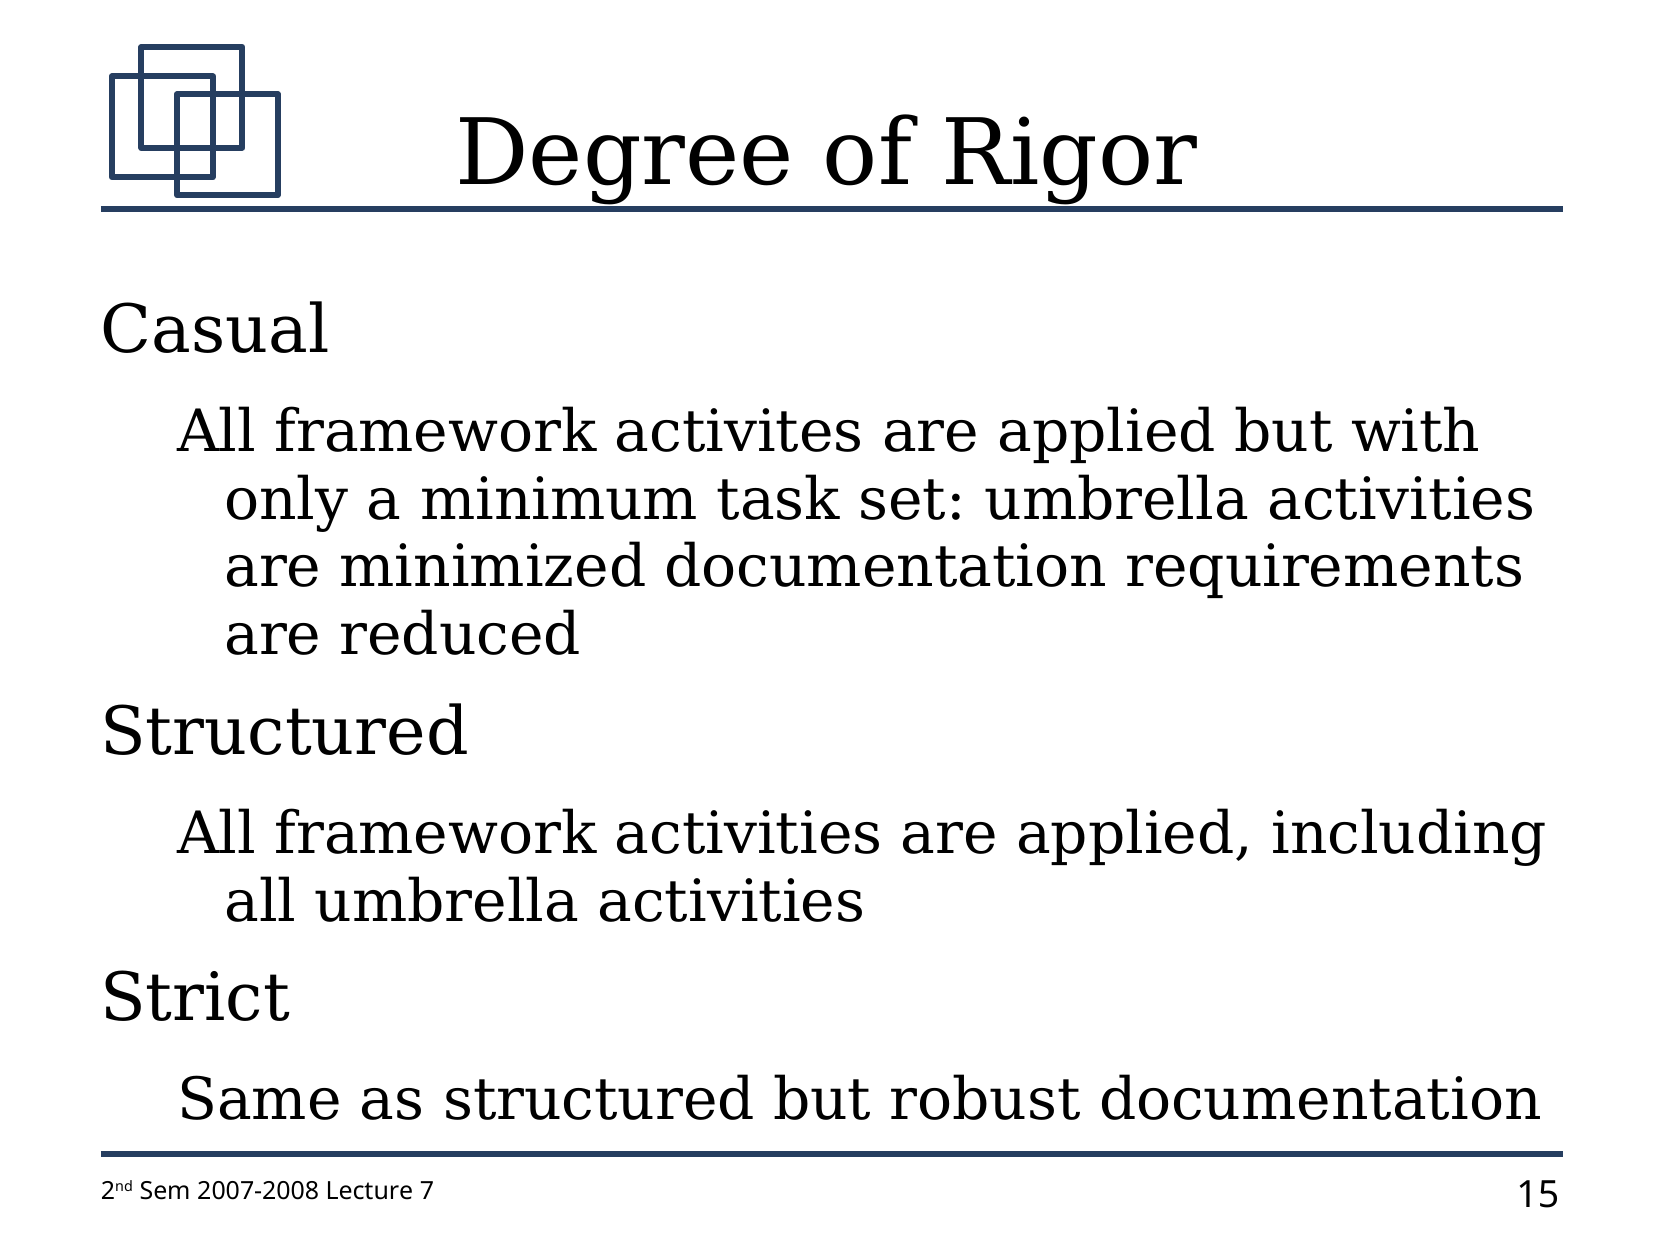

# Degree of Rigor
Casual
All framework activites are applied but with only a minimum task set: umbrella activities are minimized documentation requirements are reduced
Structured
All framework activities are applied, including all umbrella activities
Strict
Same as structured but robust documentation